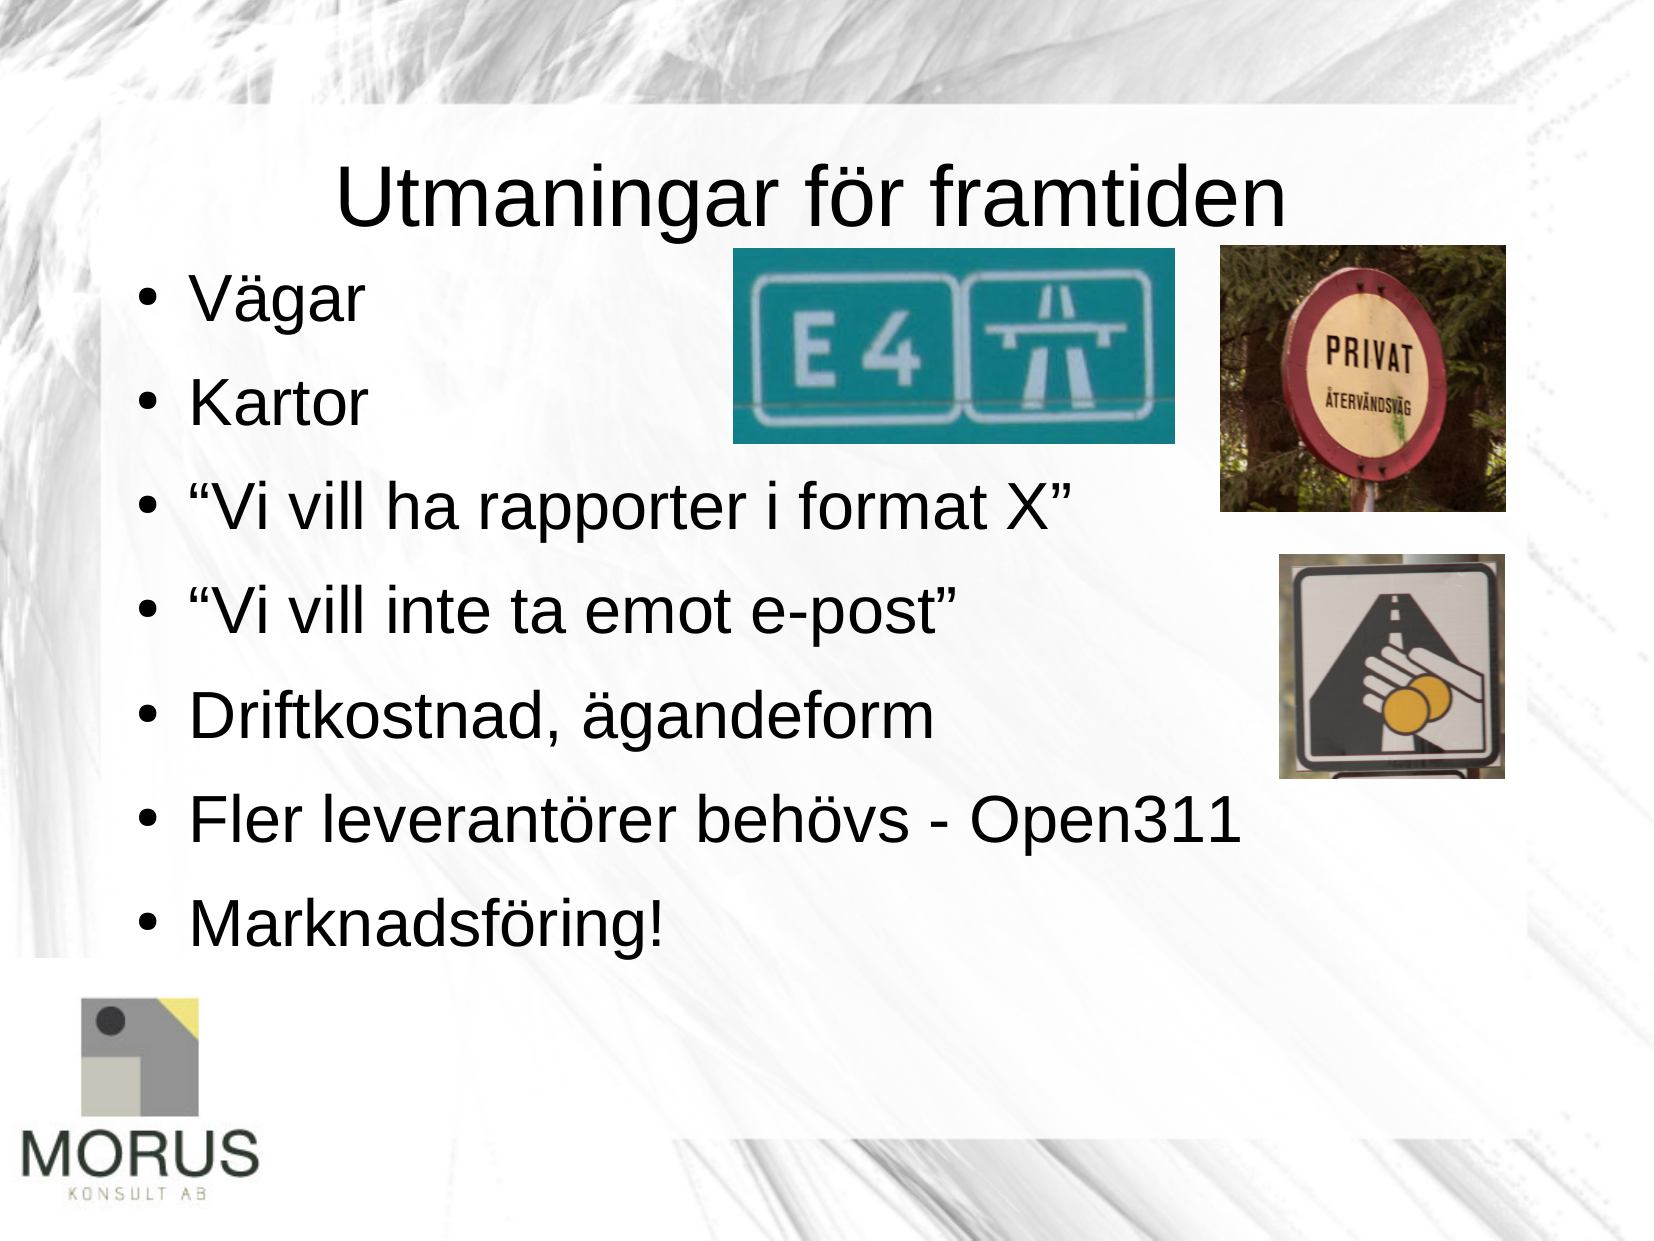

# Utmaningar för framtiden
Vägar
Kartor
“Vi vill ha rapporter i format X”
“Vi vill inte ta emot e-post”
Driftkostnad, ägandeform
Fler leverantörer behövs - Open311
Marknadsföring!